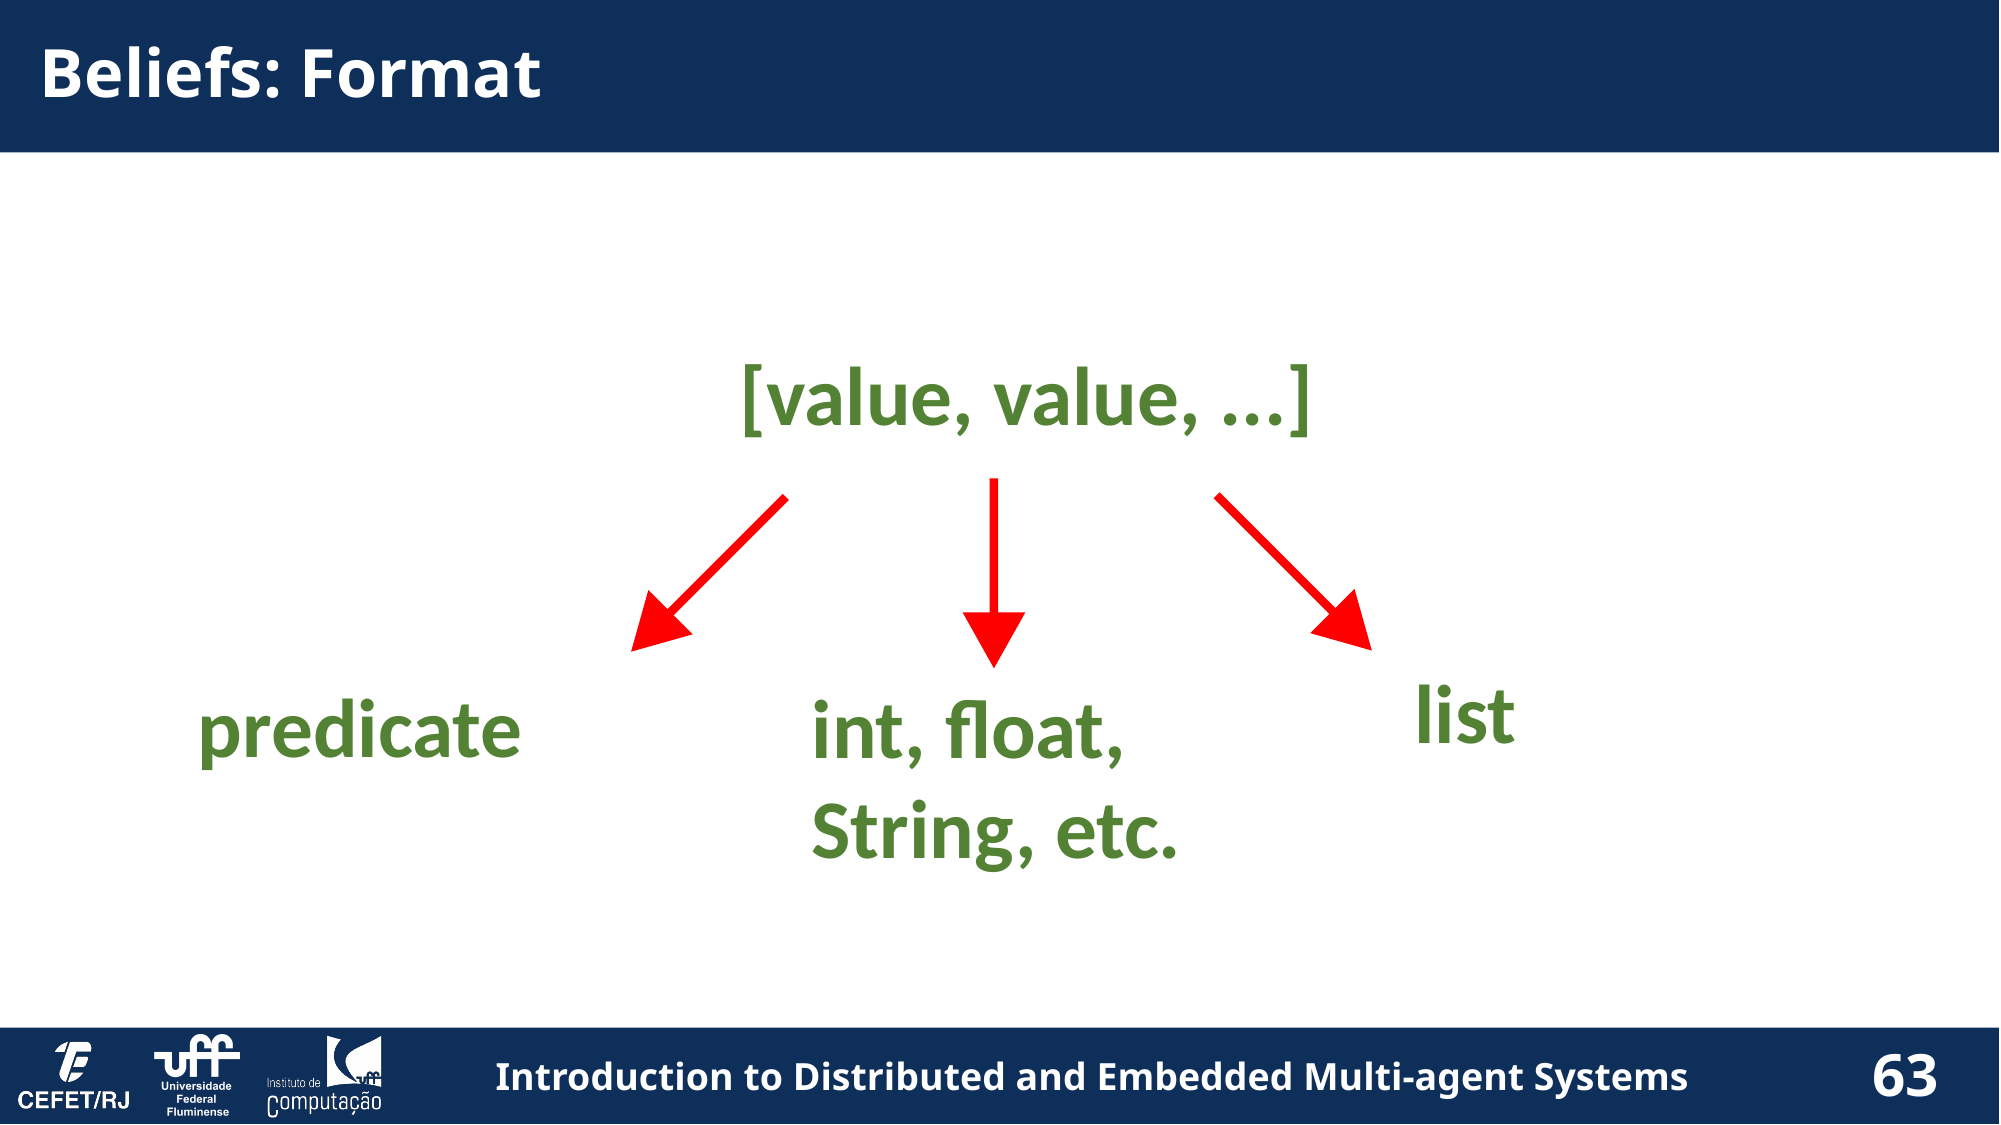

Beliefs: Format
[value, value, ...]
predicate
int, float,
String, etc.
list